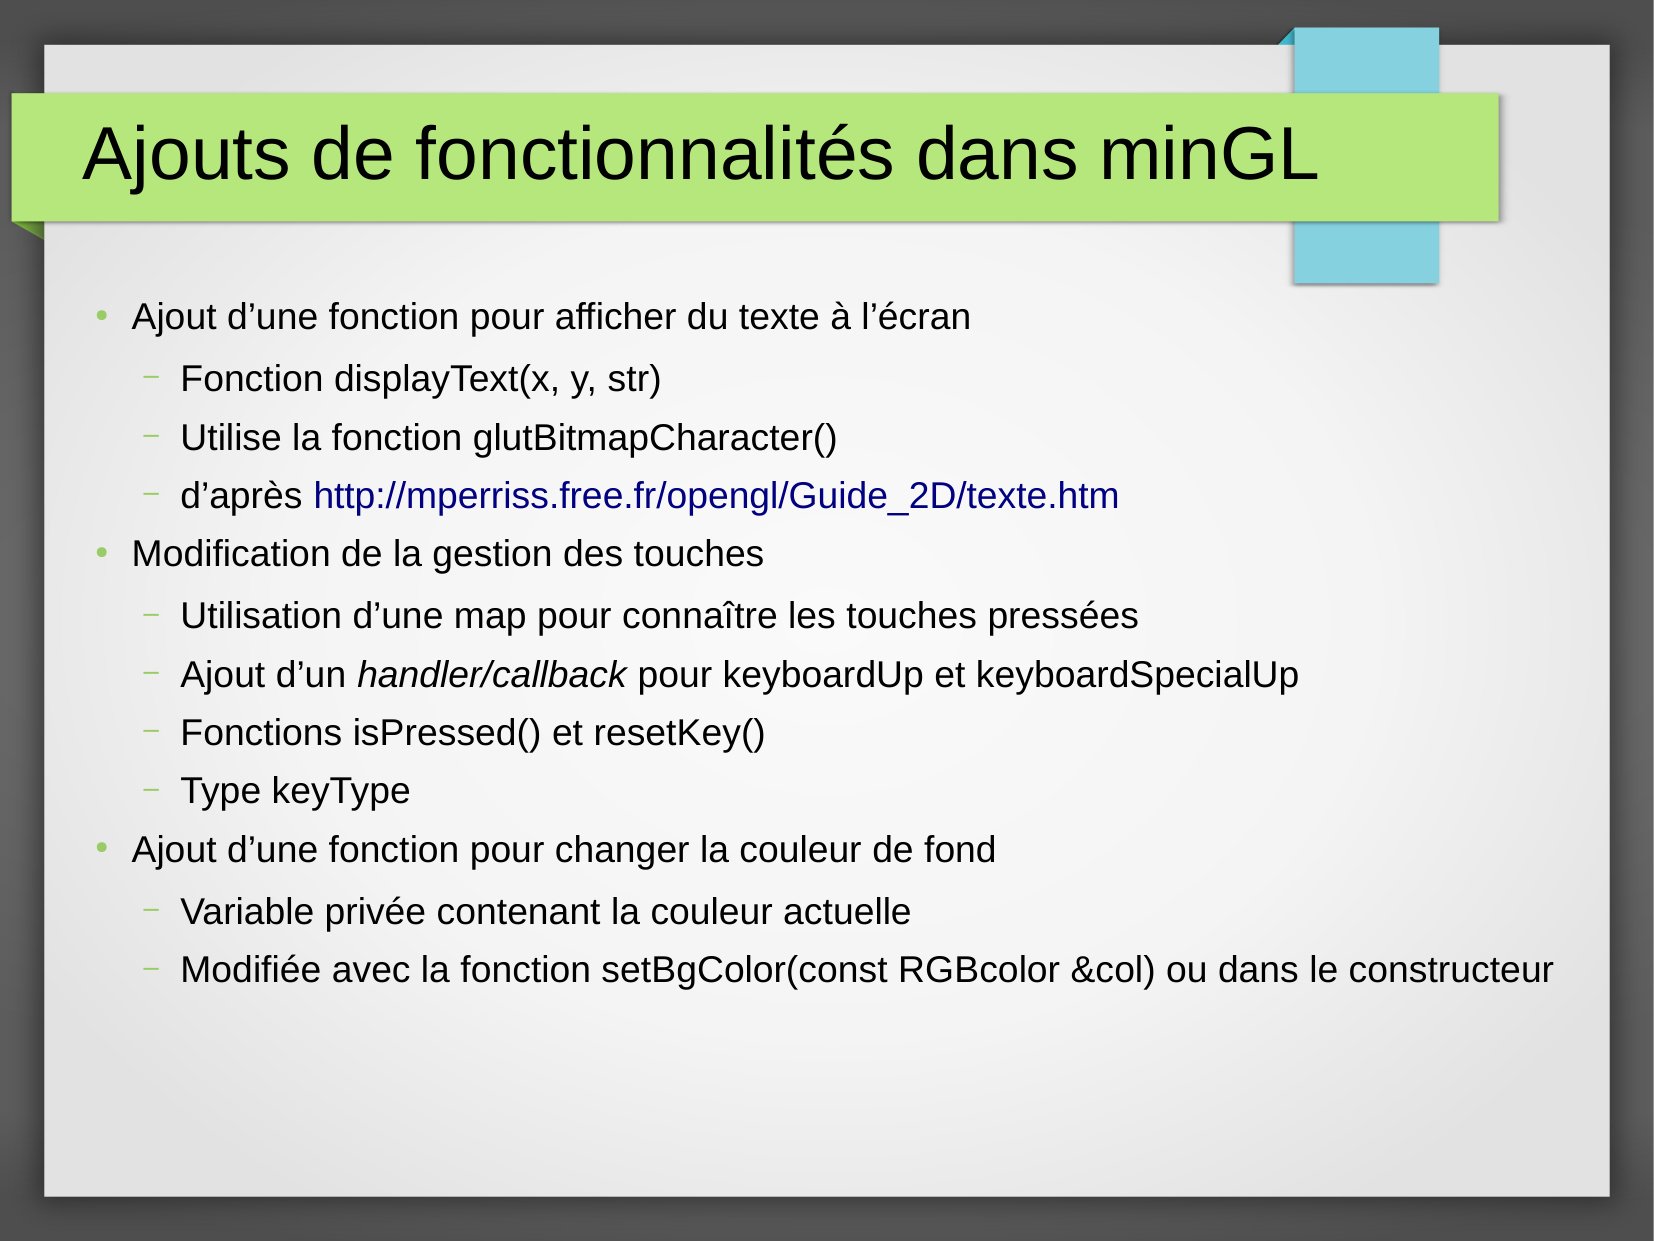

# Ajouts de fonctionnalités dans minGL
Ajout d’une fonction pour afficher du texte à l’écran
Fonction displayText(x, y, str)
Utilise la fonction glutBitmapCharacter()
d’après http://mperriss.free.fr/opengl/Guide_2D/texte.htm
Modification de la gestion des touches
Utilisation d’une map pour connaître les touches pressées
Ajout d’un handler/callback pour keyboardUp et keyboardSpecialUp
Fonctions isPressed() et resetKey()
Type keyType
Ajout d’une fonction pour changer la couleur de fond
Variable privée contenant la couleur actuelle
Modifiée avec la fonction setBgColor(const RGBcolor &col) ou dans le constructeur